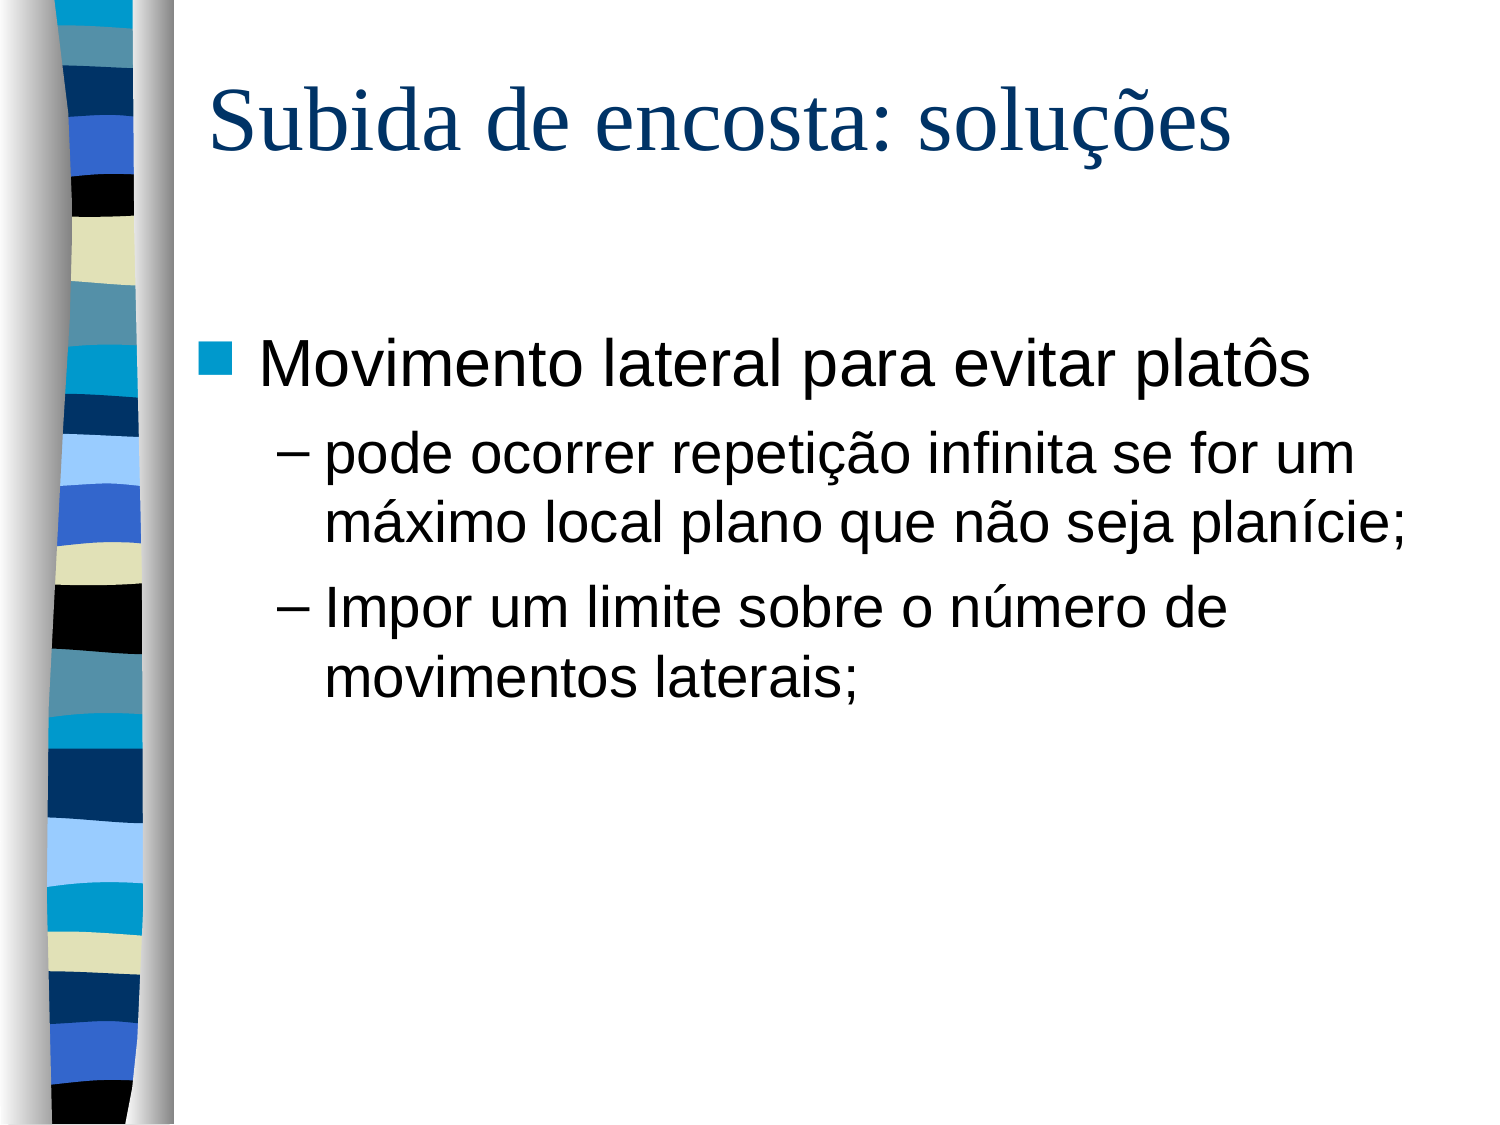

# Subida de encosta: soluções
Movimento lateral para evitar platôs
pode ocorrer repetição infinita se for um máximo local plano que não seja planície;
Impor um limite sobre o número de movimentos laterais;